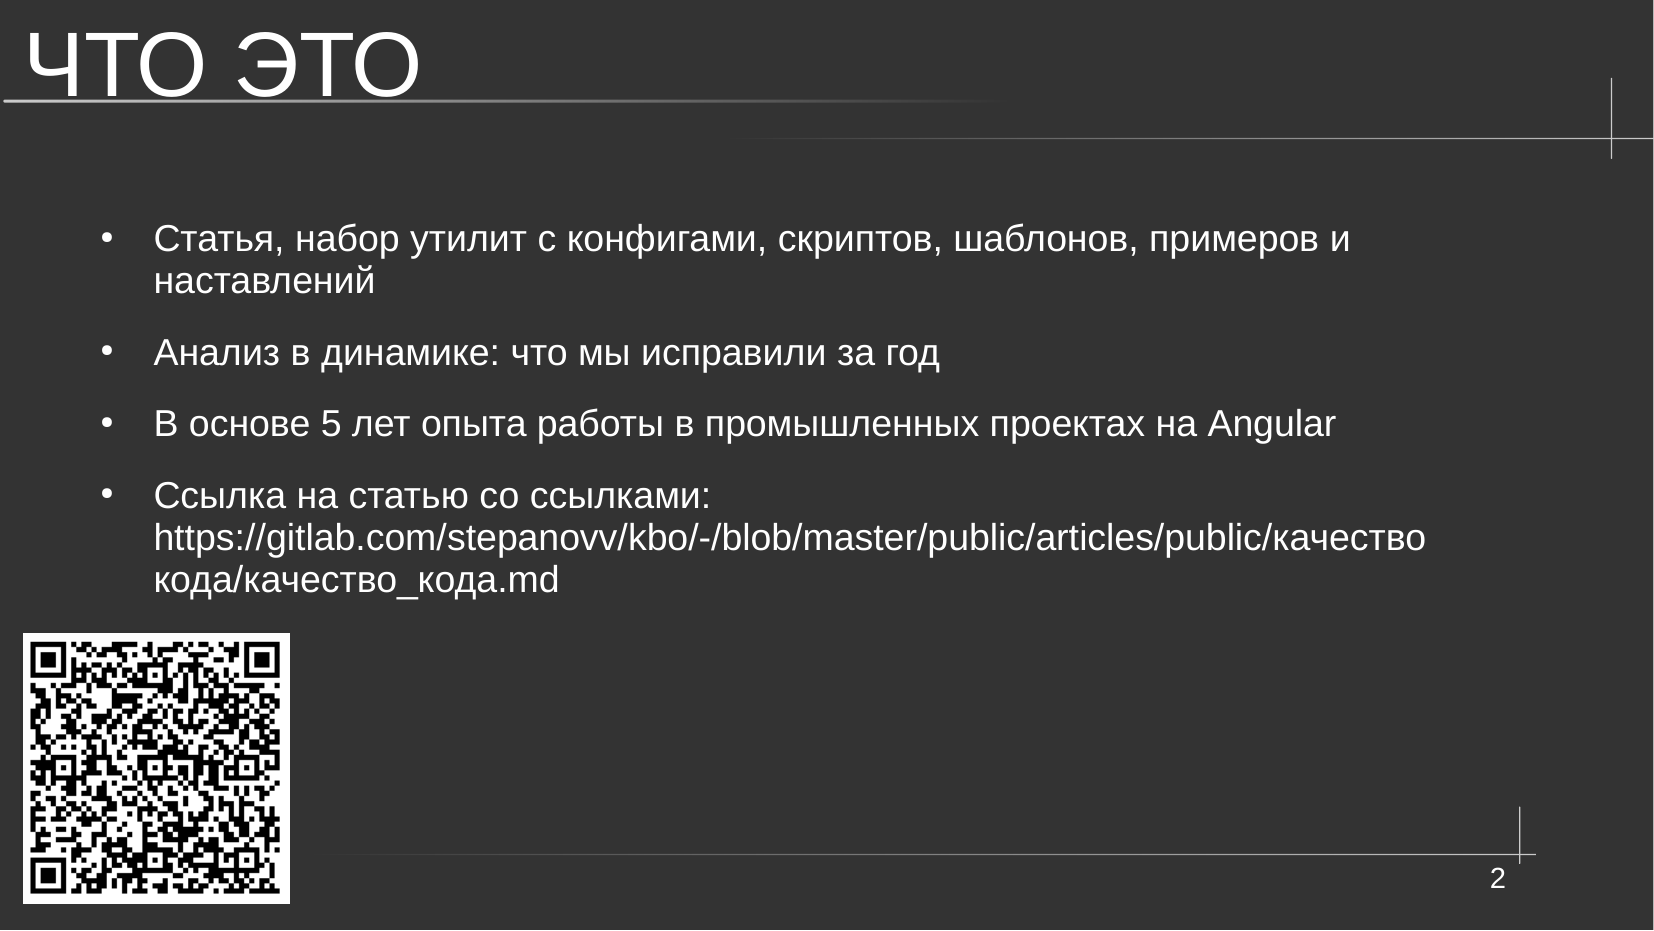

# ЧТО ЭТО
Статья, набор утилит с конфигами, скриптов, шаблонов, примеров и наставлений
Анализ в динамике: что мы исправили за год
В основе 5 лет опыта работы в промышленных проектах на Angular
Ссылка на статью со ссылками: https://gitlab.com/stepanovv/kbo/-/blob/master/public/articles/public/качество кода/качество_кода.md
2